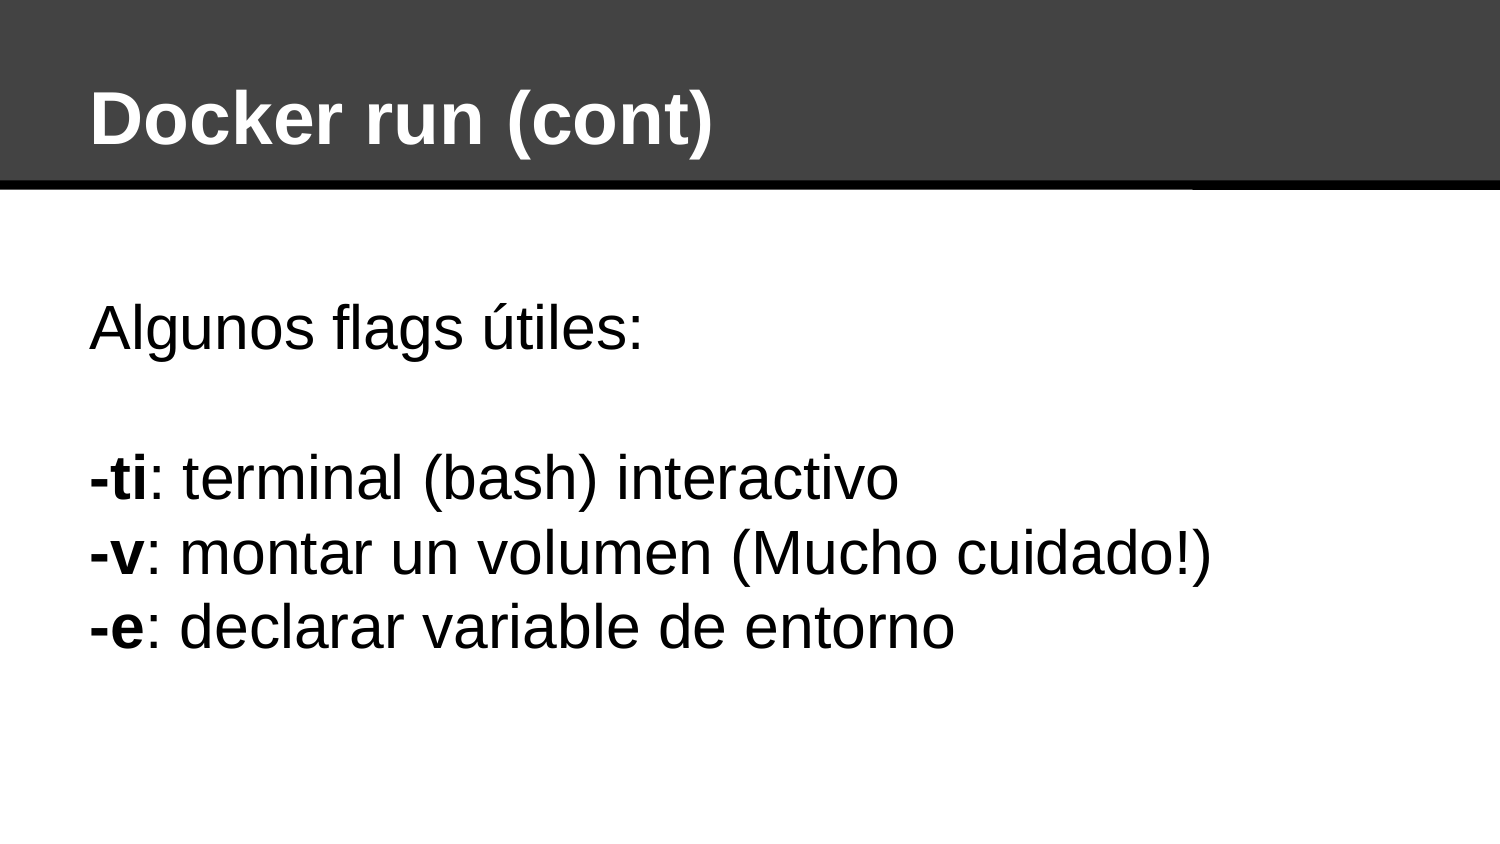

Docker run (cont)
Algunos flags útiles:
-ti: terminal (bash) interactivo
-v: montar un volumen (Mucho cuidado!)
-e: declarar variable de entorno